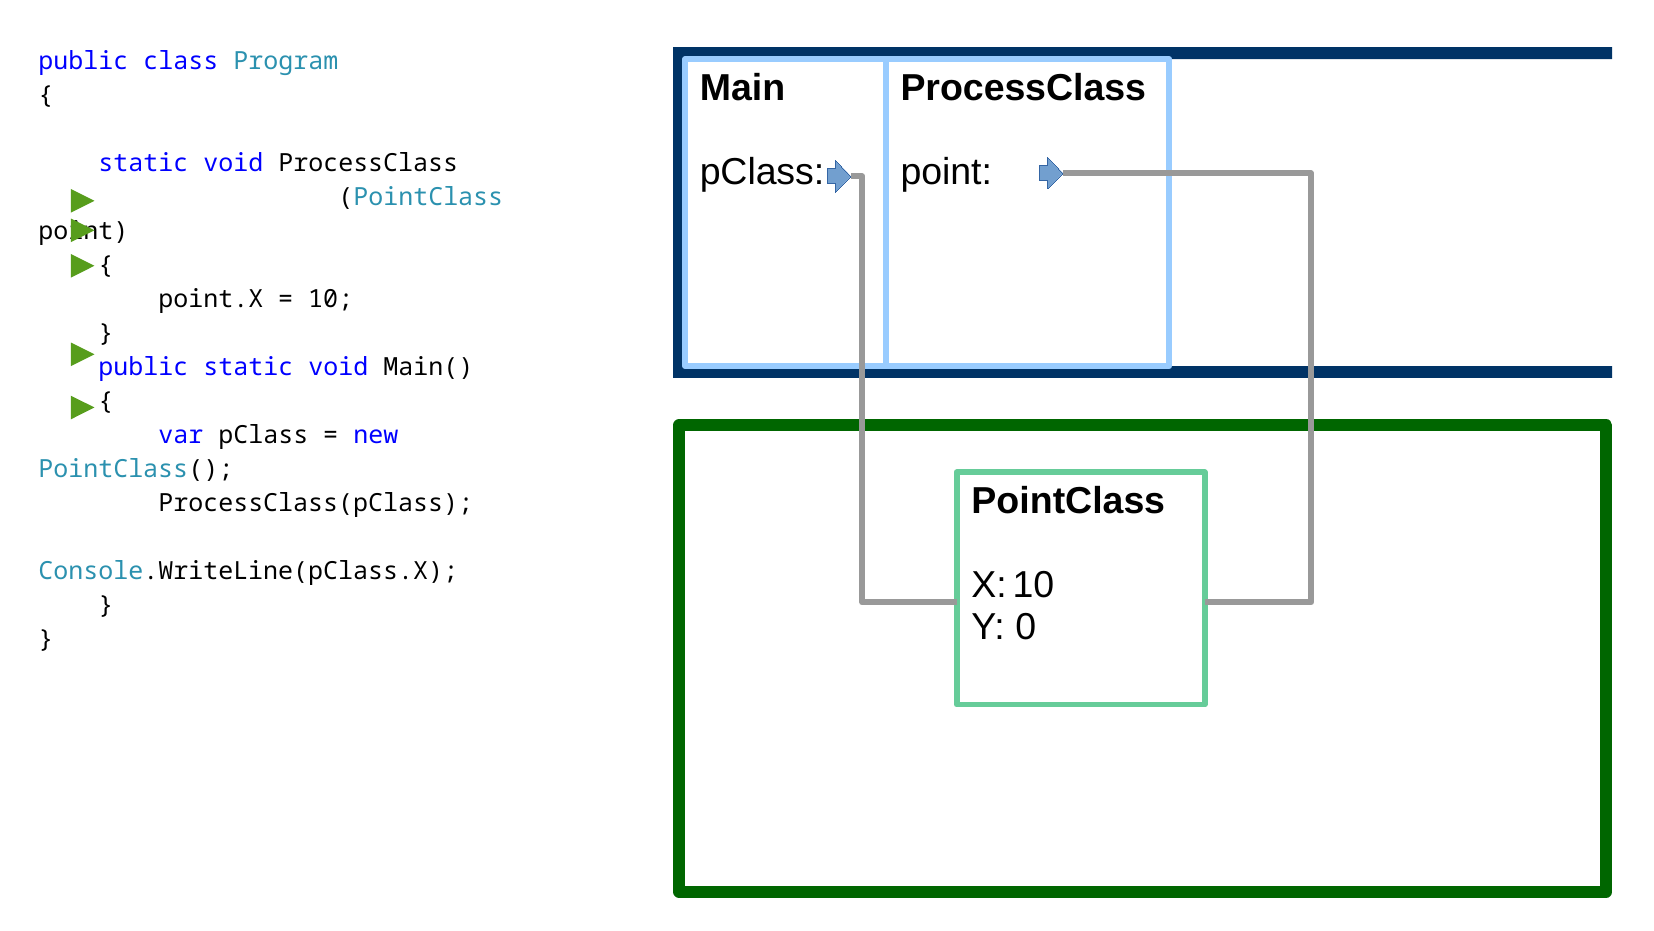

public class Program
{
 static void ProcessClass
 (PointClass point)
 {
 point.X = 10;
 }
 public static void Main()
 {
 var pClass = new PointClass();
 ProcessClass(pClass);
 Console.WriteLine(pClass.X);
 }
}
Main
pClass:
ProcessClass
point:
PointClass
X: 0
Y: 0
10